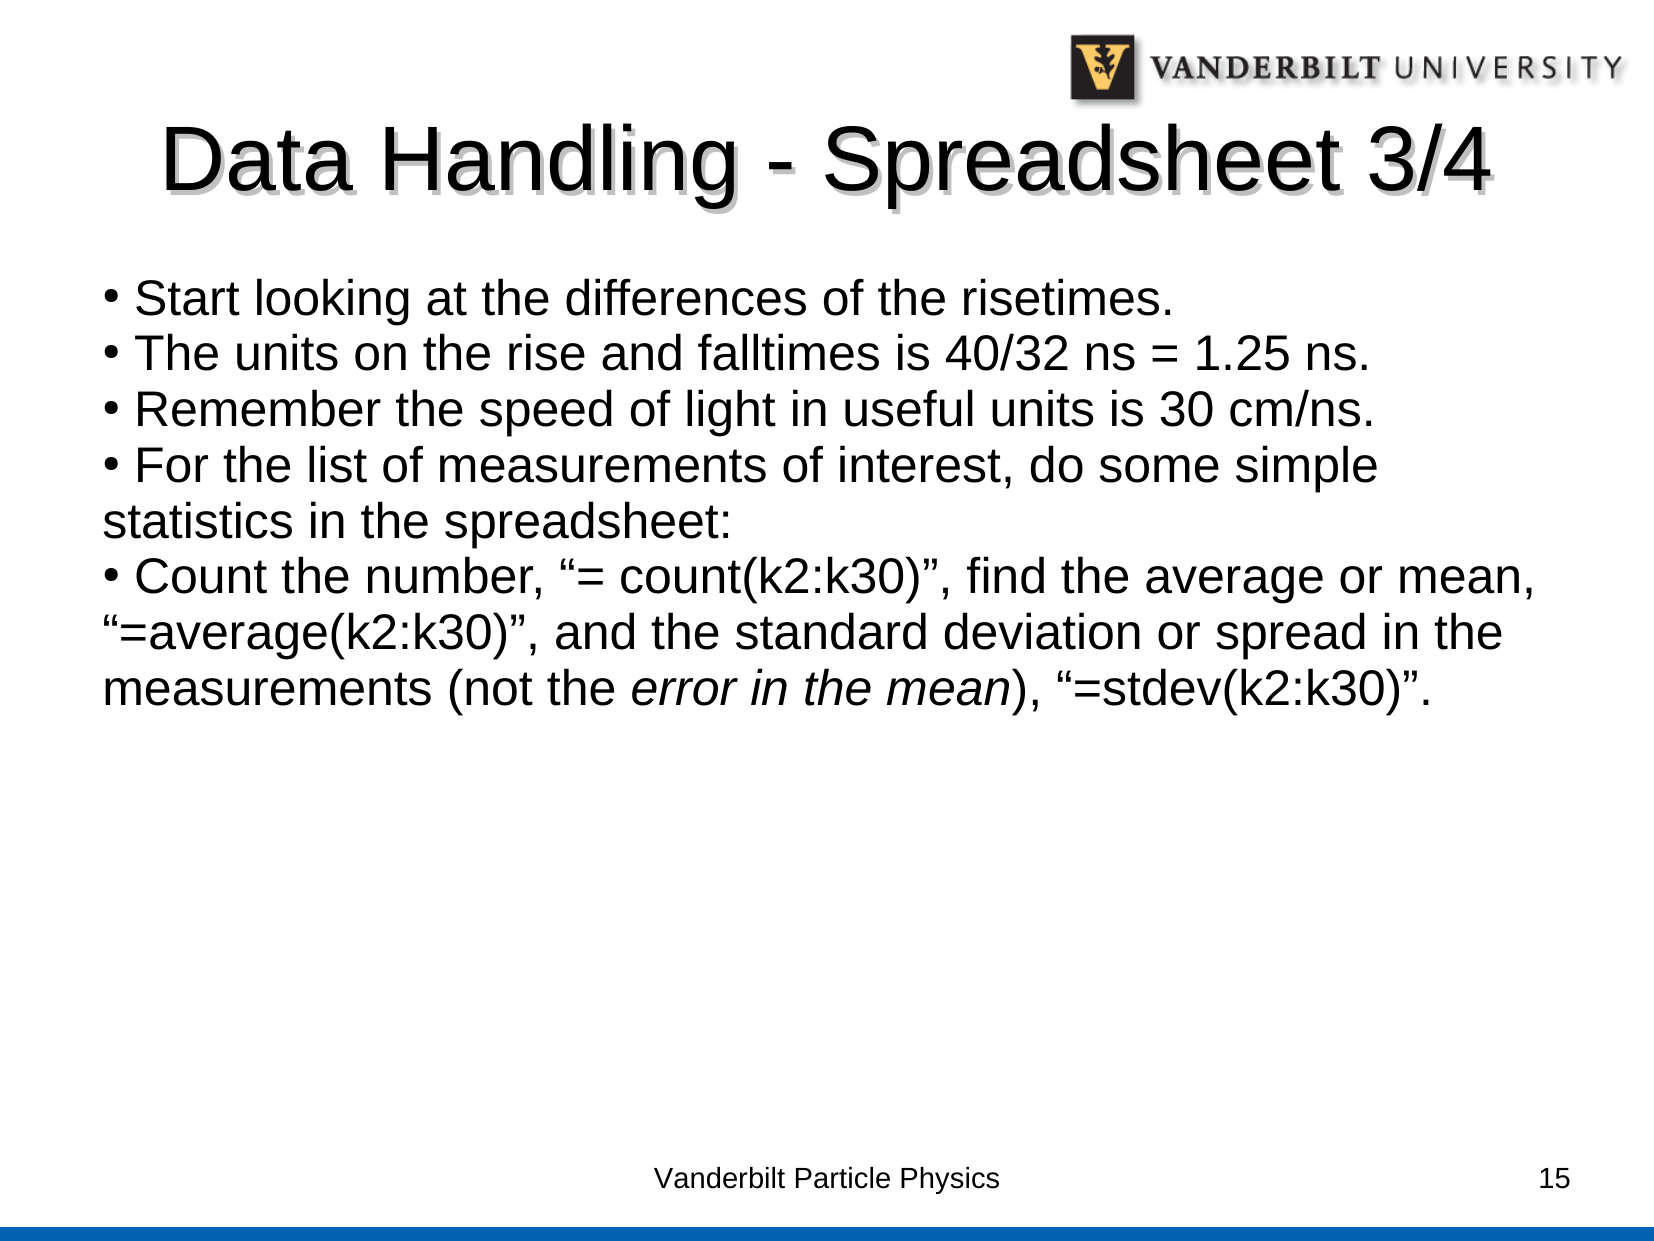

# Data Handling - Spreadsheet 3/4
 Start looking at the differences of the risetimes.
 The units on the rise and falltimes is 40/32 ns = 1.25 ns.
 Remember the speed of light in useful units is 30 cm/ns.
 For the list of measurements of interest, do some simple statistics in the spreadsheet:
 Count the number, “= count(k2:k30)”, find the average or mean, “=average(k2:k30)”, and the standard deviation or spread in the measurements (not the error in the mean), “=stdev(k2:k30)”.
Vanderbilt Particle Physics
15